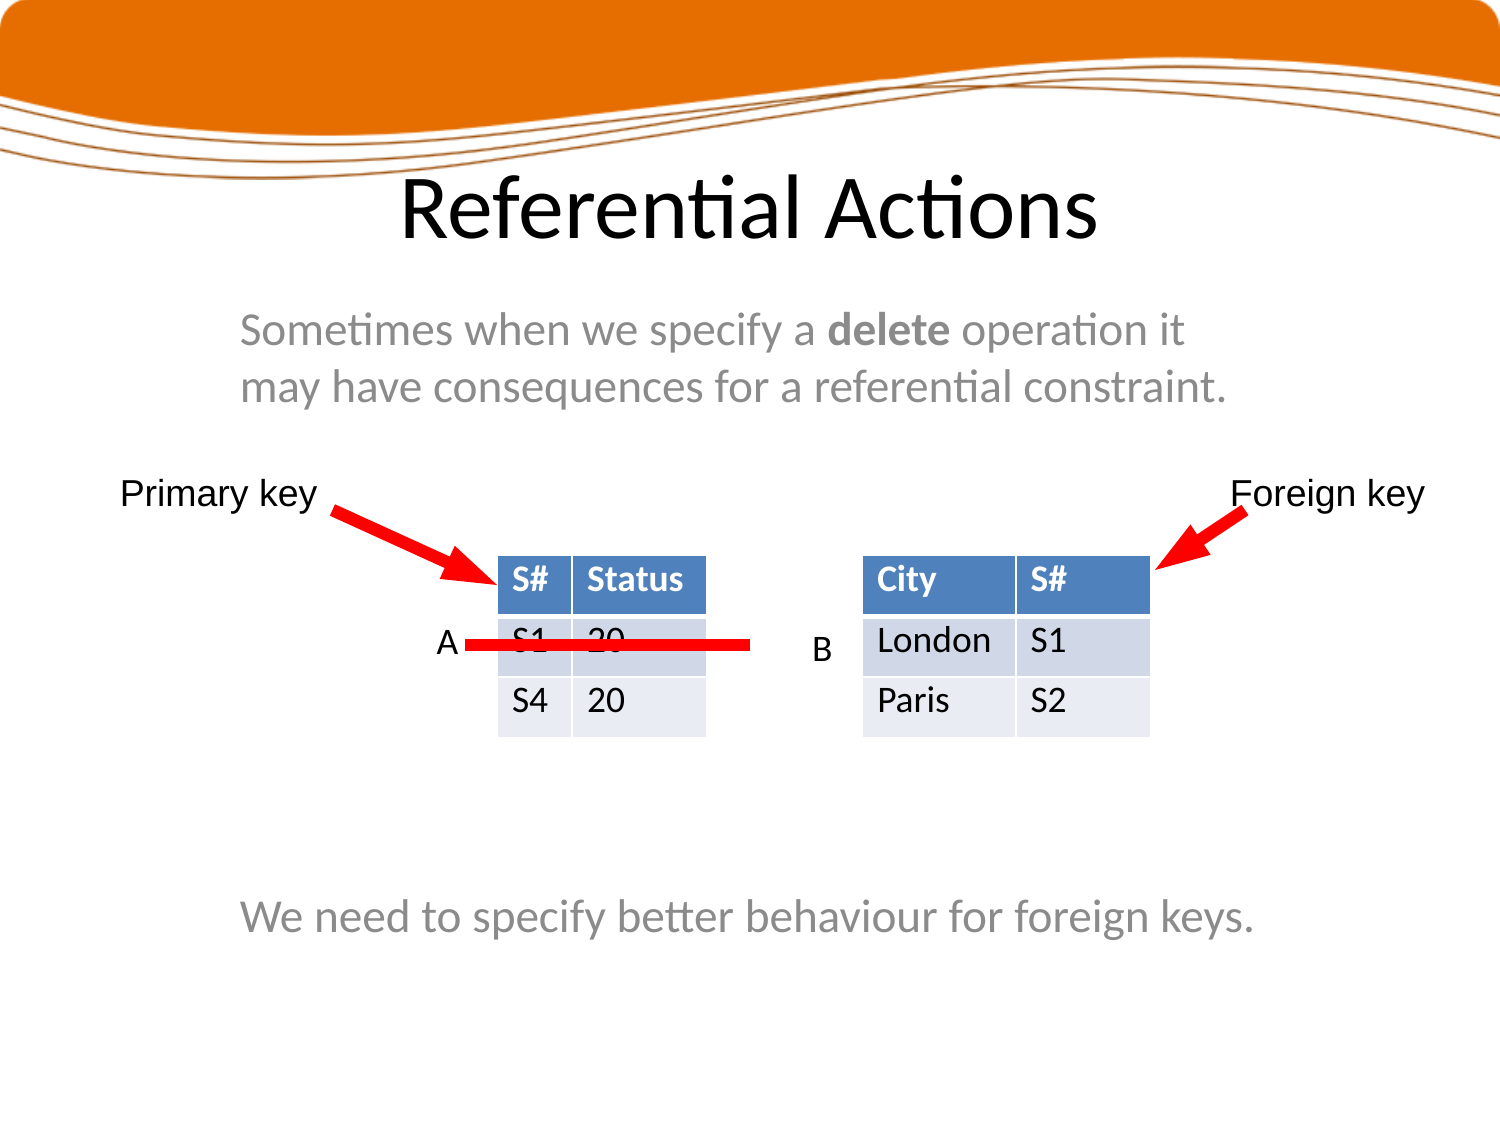

Referential Actions
Sometimes when we specify a delete operation it may have consequences for a referential constraint.
We need to specify better behaviour for foreign keys.
Foreign key
Primary key
| S# | Status |
| --- | --- |
| S1 | 20 |
| S4 | 20 |
| City | S# |
| --- | --- |
| London | S1 |
| Paris | S2 |
A
B